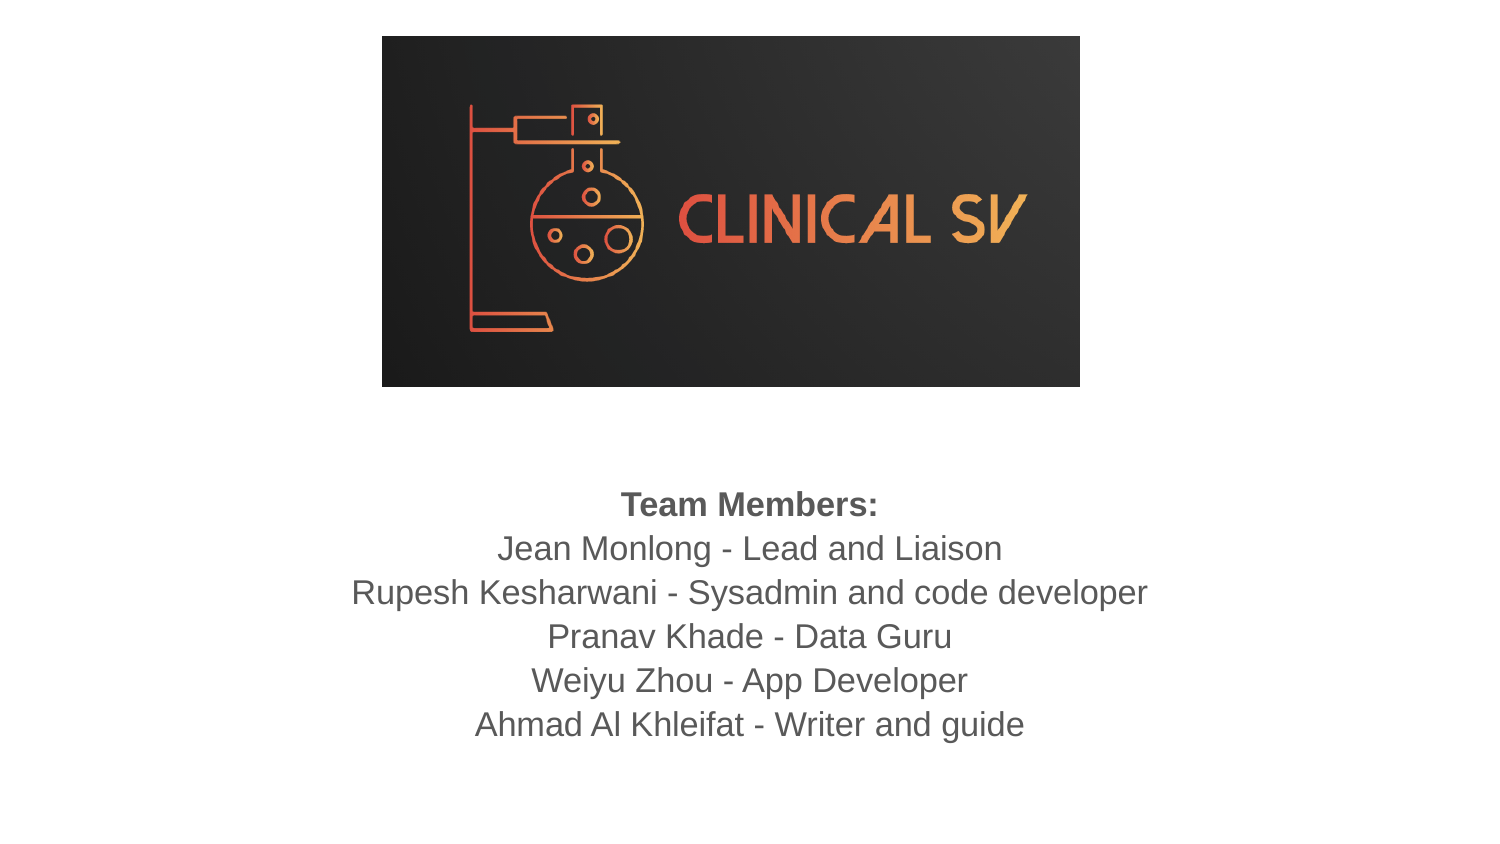

# Team Members:
Jean Monlong - Lead and Liaison
Rupesh Kesharwani - Sysadmin and code developer
Pranav Khade - Data Guru
Weiyu Zhou - App Developer
Ahmad Al Khleifat - Writer and guide